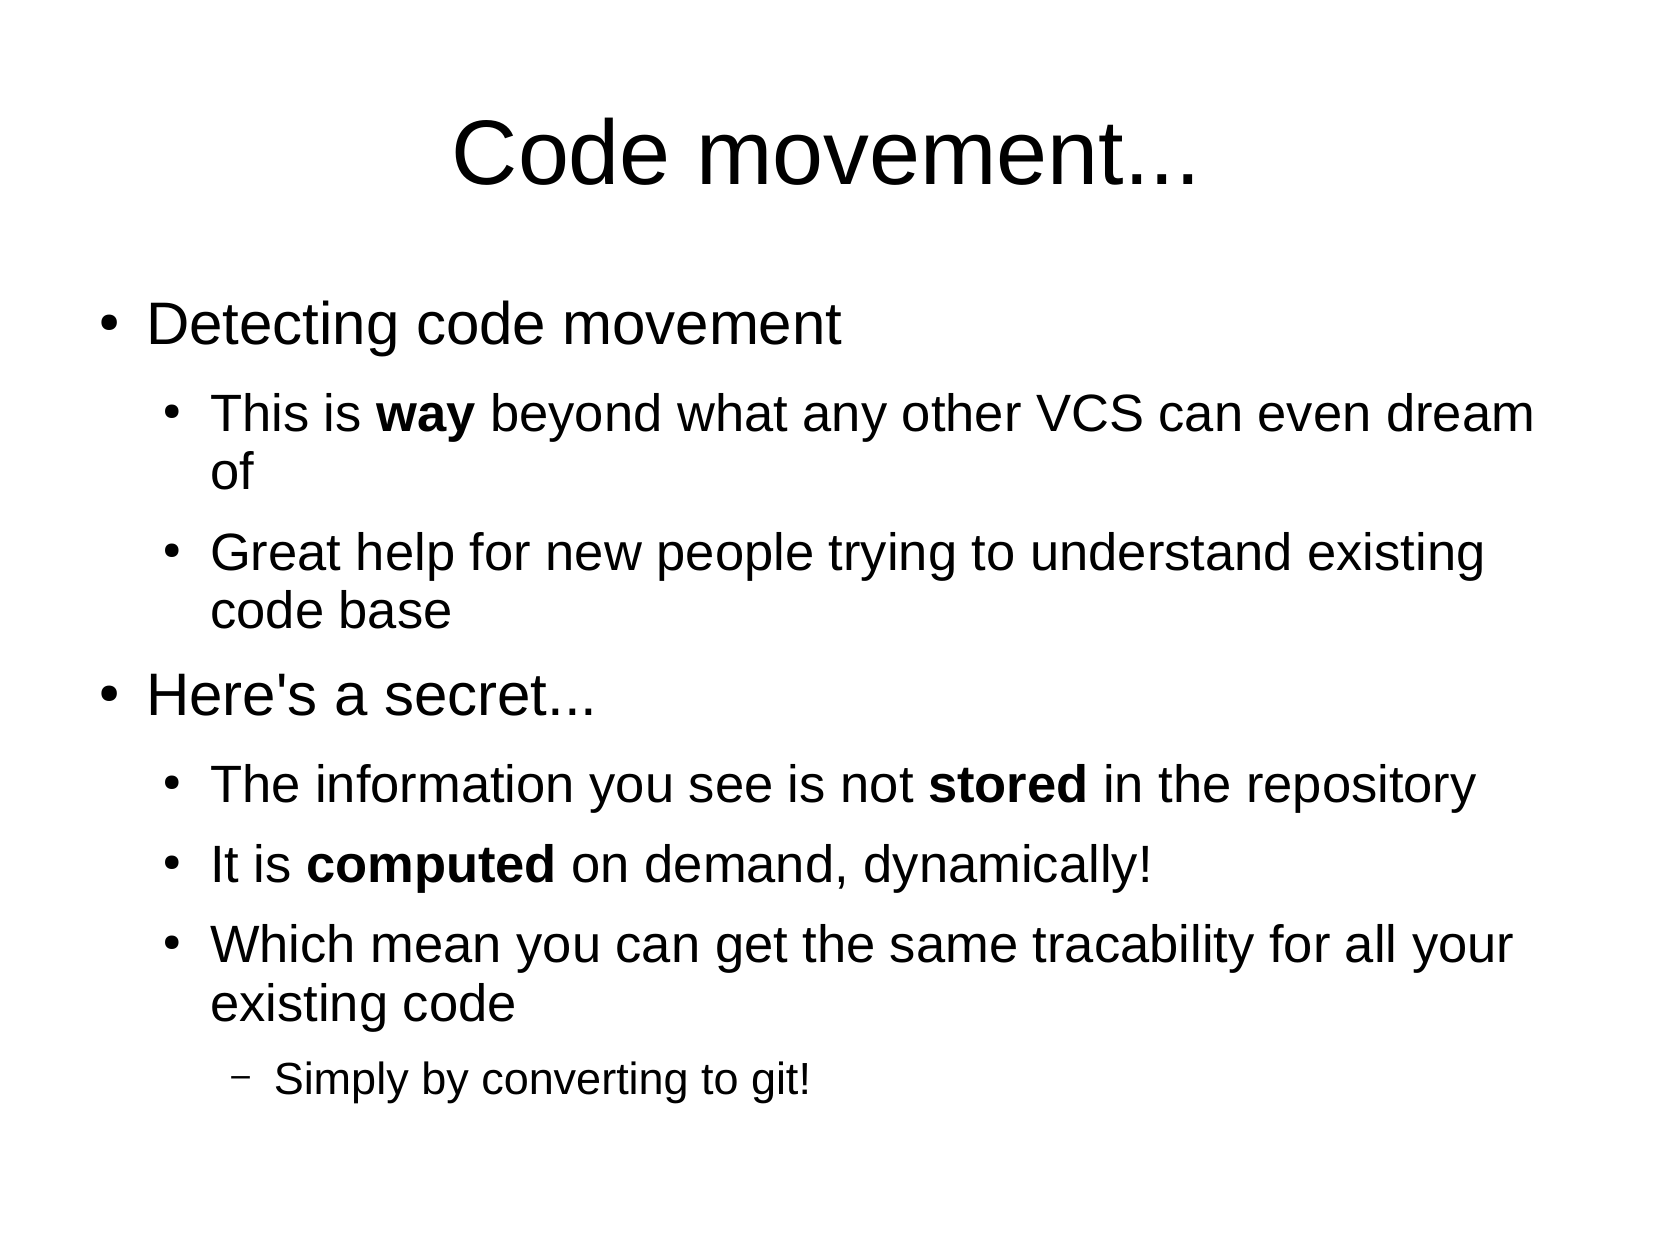

# Code movement...
Detecting code movement
This is way beyond what any other VCS can even dream of
Great help for new people trying to understand existing code base
Here's a secret...
The information you see is not stored in the repository
It is computed on demand, dynamically!
Which mean you can get the same tracability for all your existing code
Simply by converting to git!